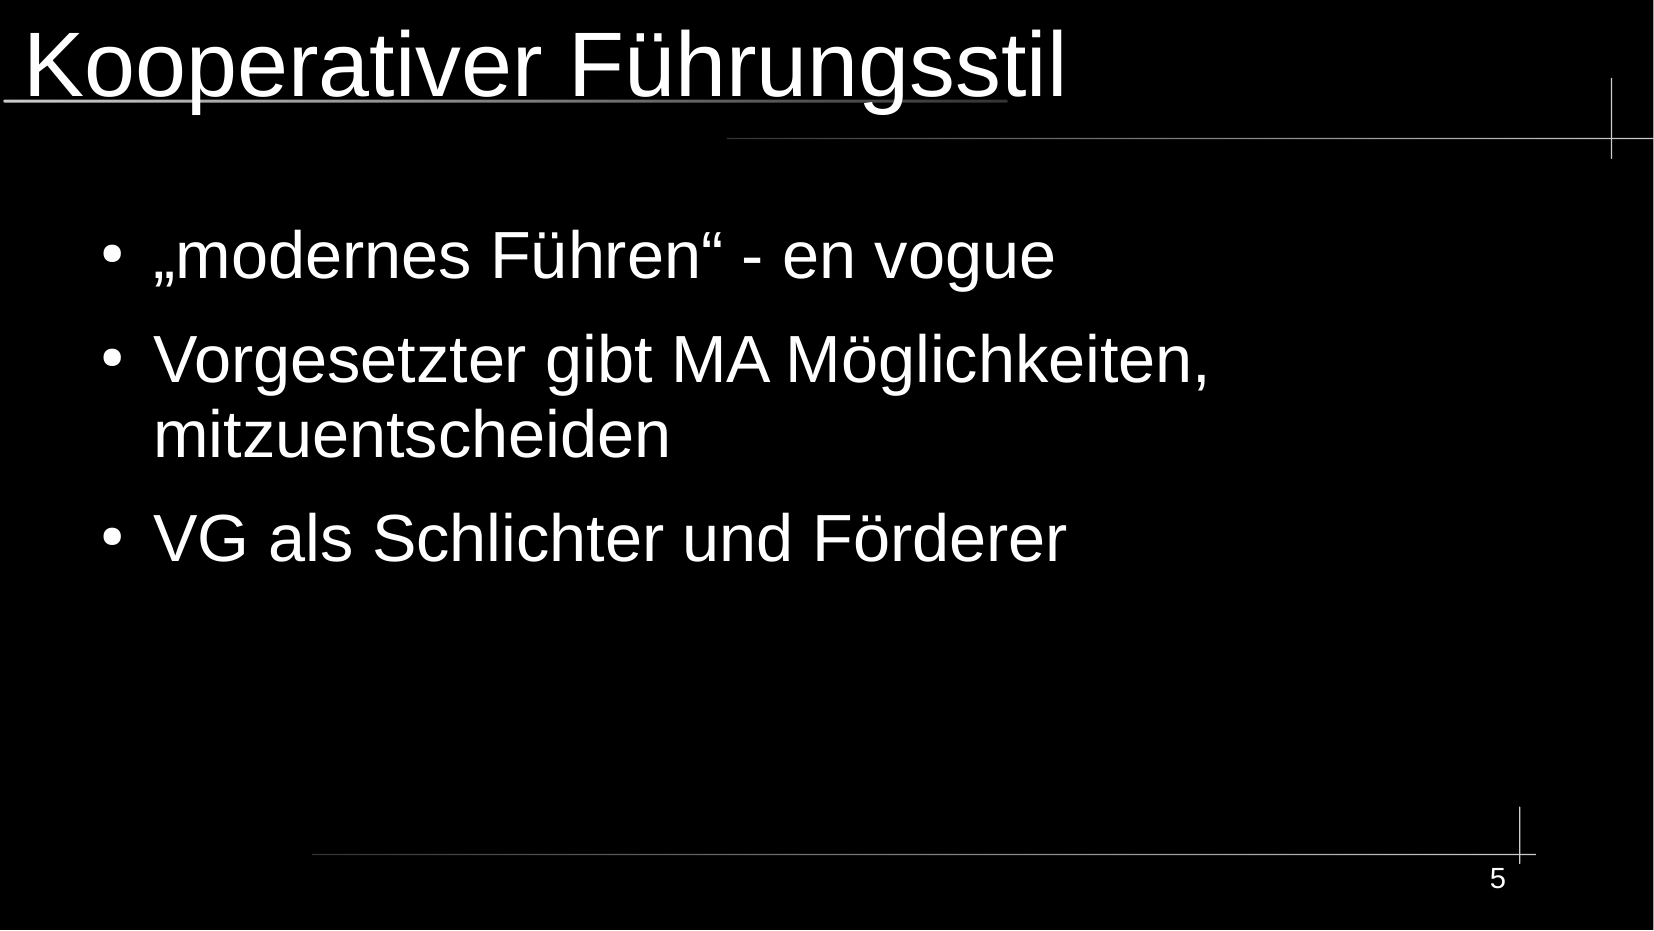

# Kooperativer Führungsstil
„modernes Führen“ - en vogue
Vorgesetzter gibt MA Möglichkeiten, mitzuentscheiden
VG als Schlichter und Förderer
5